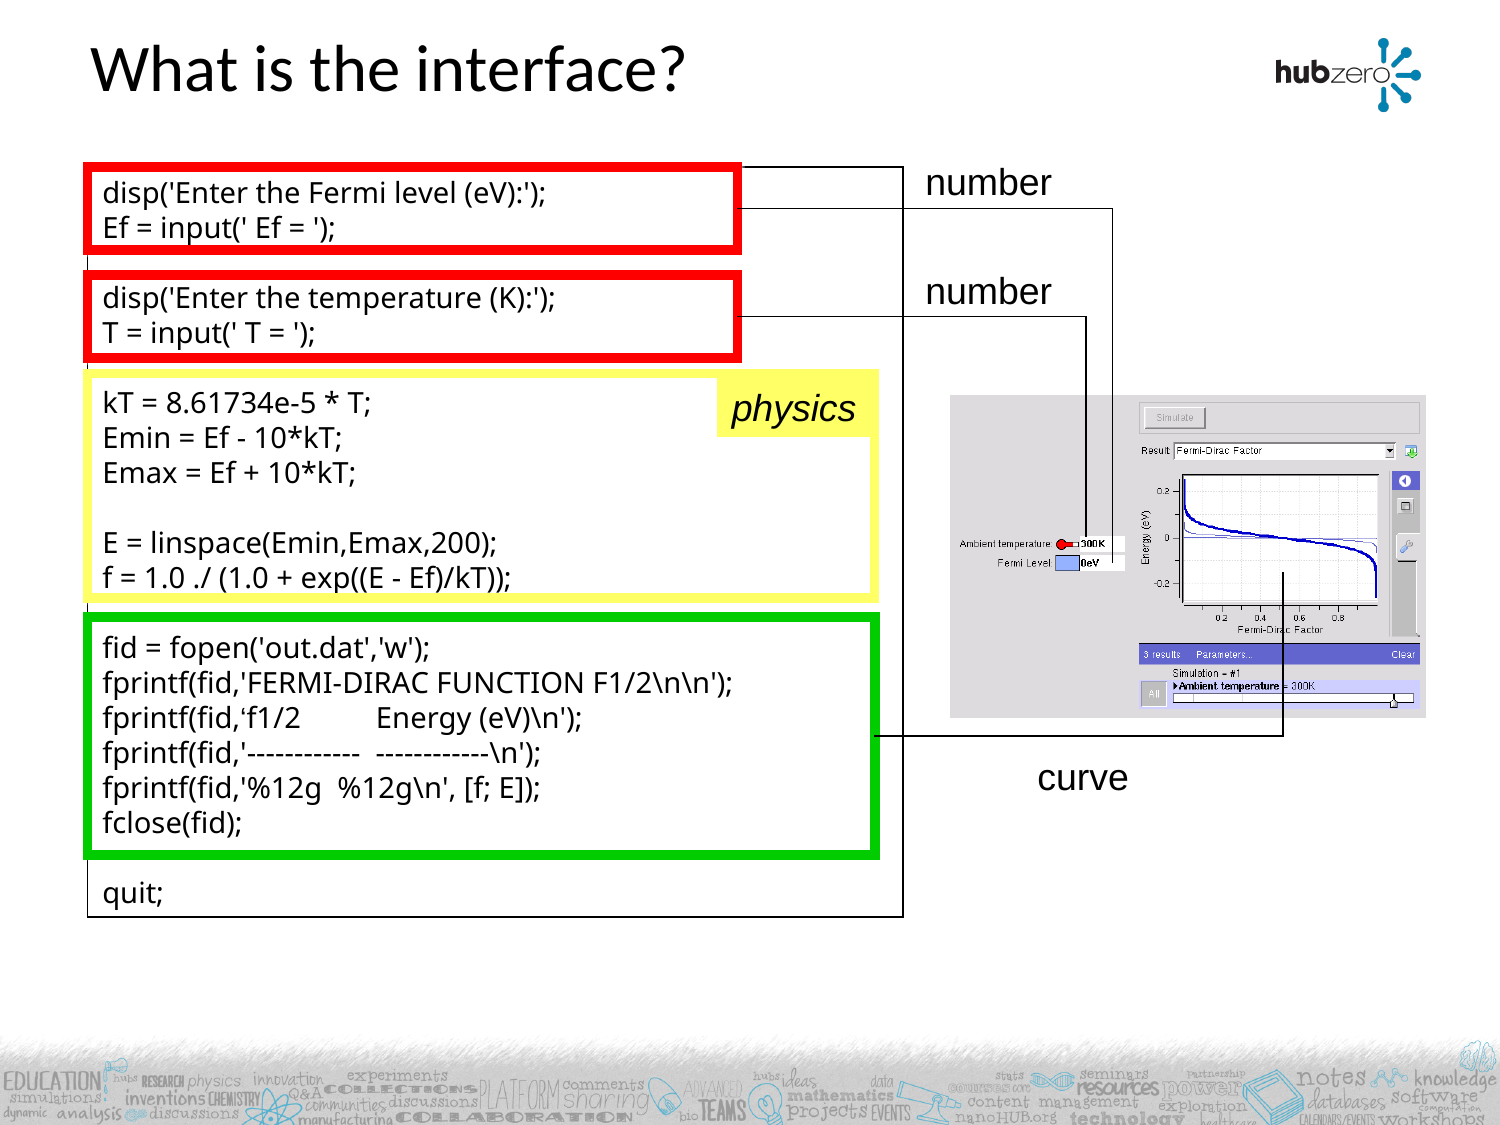

What is the interface?
number
disp('Enter the Fermi level (eV):');
Ef = input(' Ef = ');
disp('Enter the temperature (K):');
T = input(' T = ');
kT = 8.61734e-5 * T;
Emin = Ef - 10*kT;
Emax = Ef + 10*kT;
E = linspace(Emin,Emax,200);
f = 1.0 ./ (1.0 + exp((E - Ef)/kT));
fid = fopen('out.dat','w');
fprintf(fid,'FERMI-DIRAC FUNCTION F1/2\n\n');
fprintf(fid,‘f1/2 Energy (eV)\n');
fprintf(fid,'------------ ------------\n');
fprintf(fid,'%12g %12g\n', [f; E]);
fclose(fid);
quit;
number
physics
curve